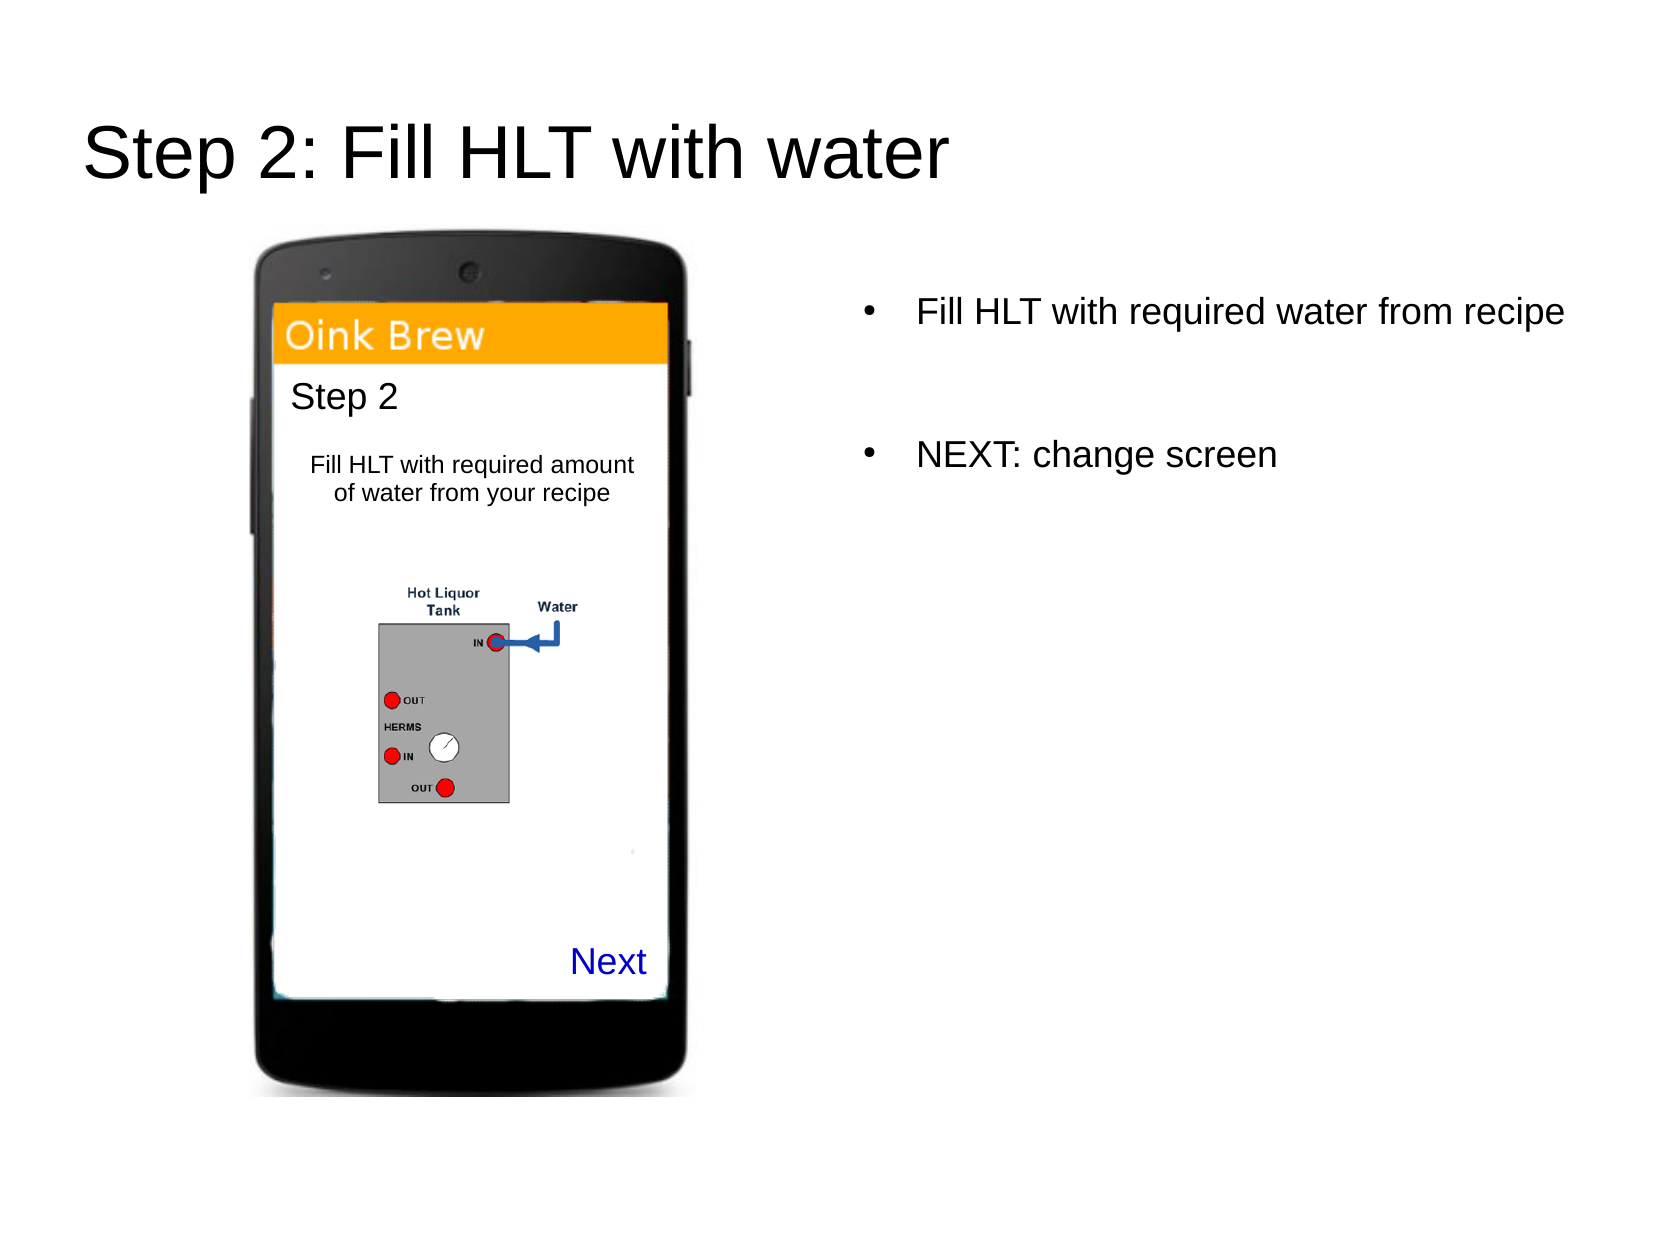

# Step 2: Fill HLT with water
Fill HLT with required water from recipe
NEXT: change screen
Step 2
Fill HLT with required amount of water from your recipe
Next